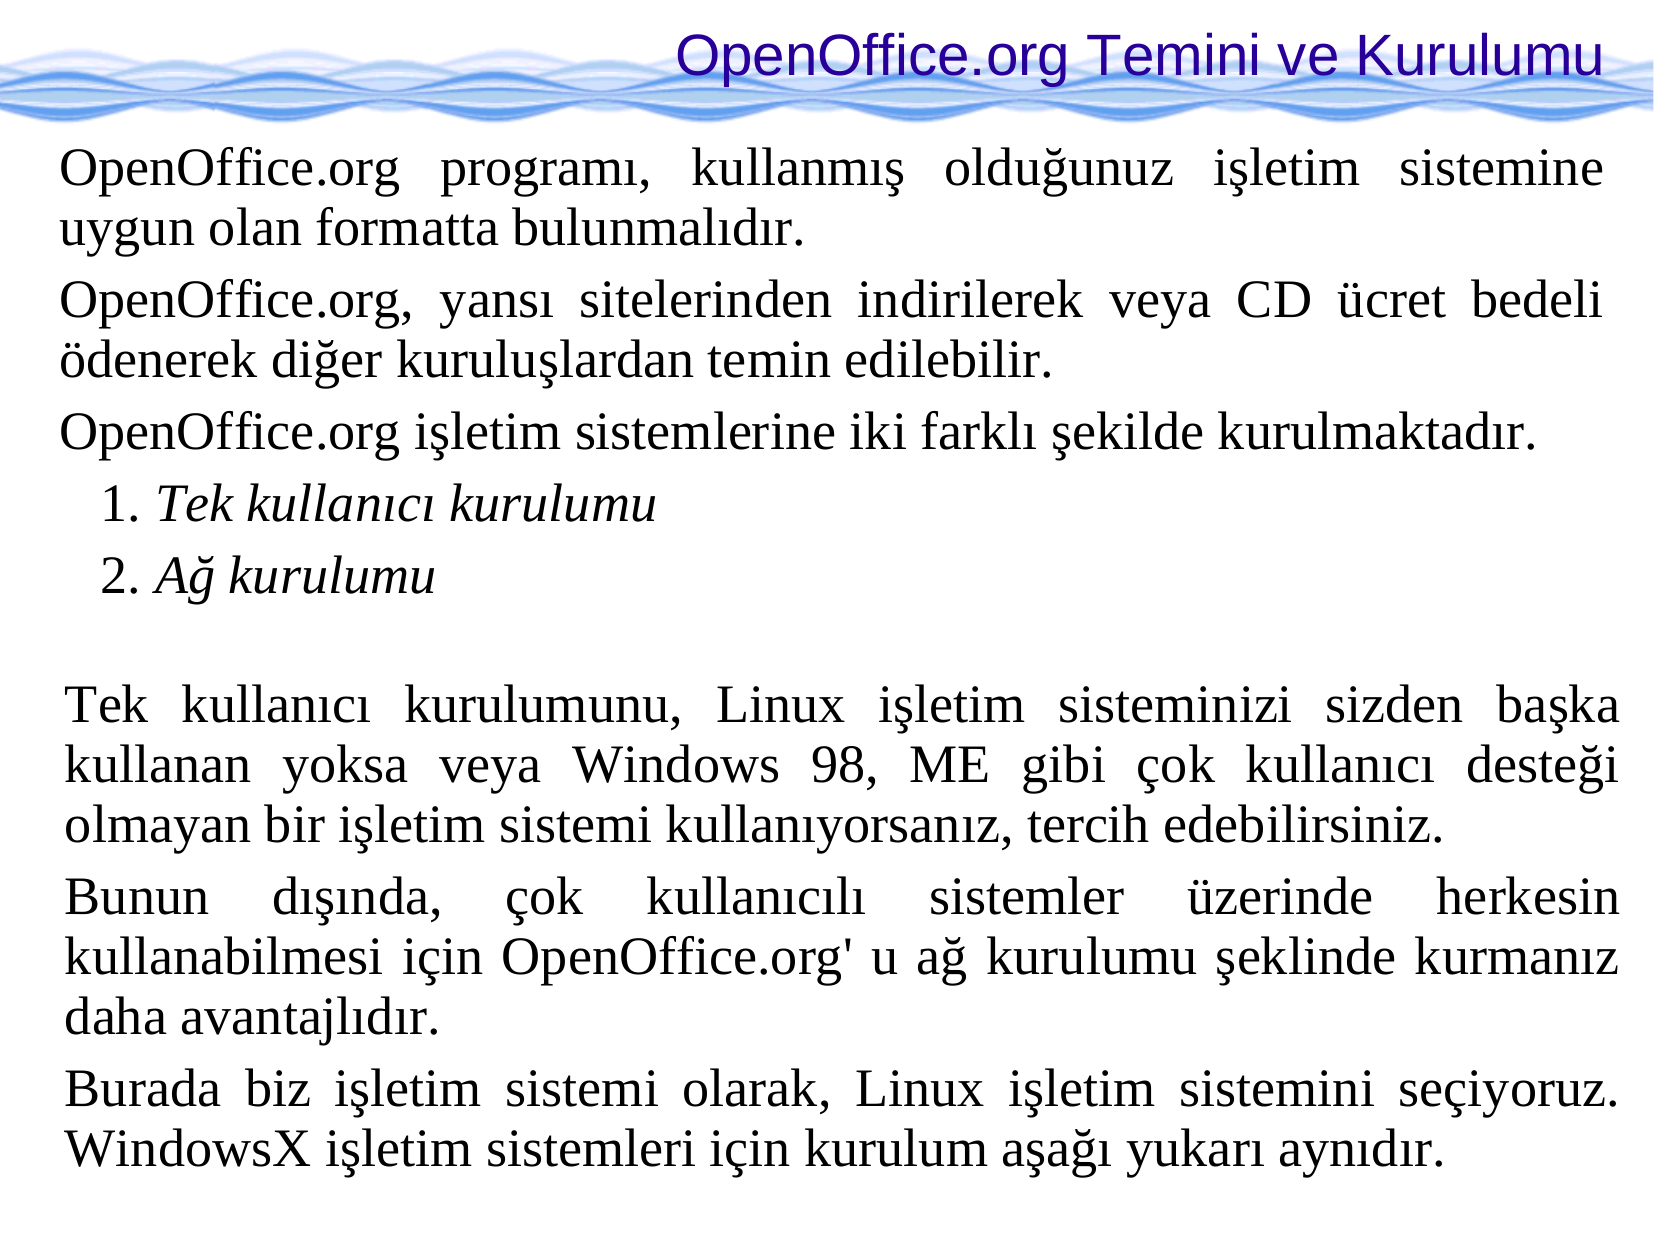

OpenOffice.org Temini ve Kurulumu
OpenOffice.org programı, kullanmış olduğunuz işletim sistemine uygun olan formatta bulunmalıdır.
OpenOffice.org, yansı sitelerinden indirilerek veya CD ücret bedeli ödenerek diğer kuruluşlardan temin edilebilir.
OpenOffice.org işletim sistemlerine iki farklı şekilde kurulmaktadır.
1. Tek kullanıcı kurulumu
2. Ağ kurulumu
Tek kullanıcı kurulumunu, Linux işletim sisteminizi sizden başka kullanan yoksa veya Windows 98, ME gibi çok kullanıcı desteği olmayan bir işletim sistemi kullanıyorsanız, tercih edebilirsiniz.
Bunun dışında, çok kullanıcılı sistemler üzerinde herkesin kullanabilmesi için OpenOffice.org' u ağ kurulumu şeklinde kurmanız daha avantajlıdır.
Burada biz işletim sistemi olarak, Linux işletim sistemini seçiyoruz. WindowsX işletim sistemleri için kurulum aşağı yukarı aynıdır.